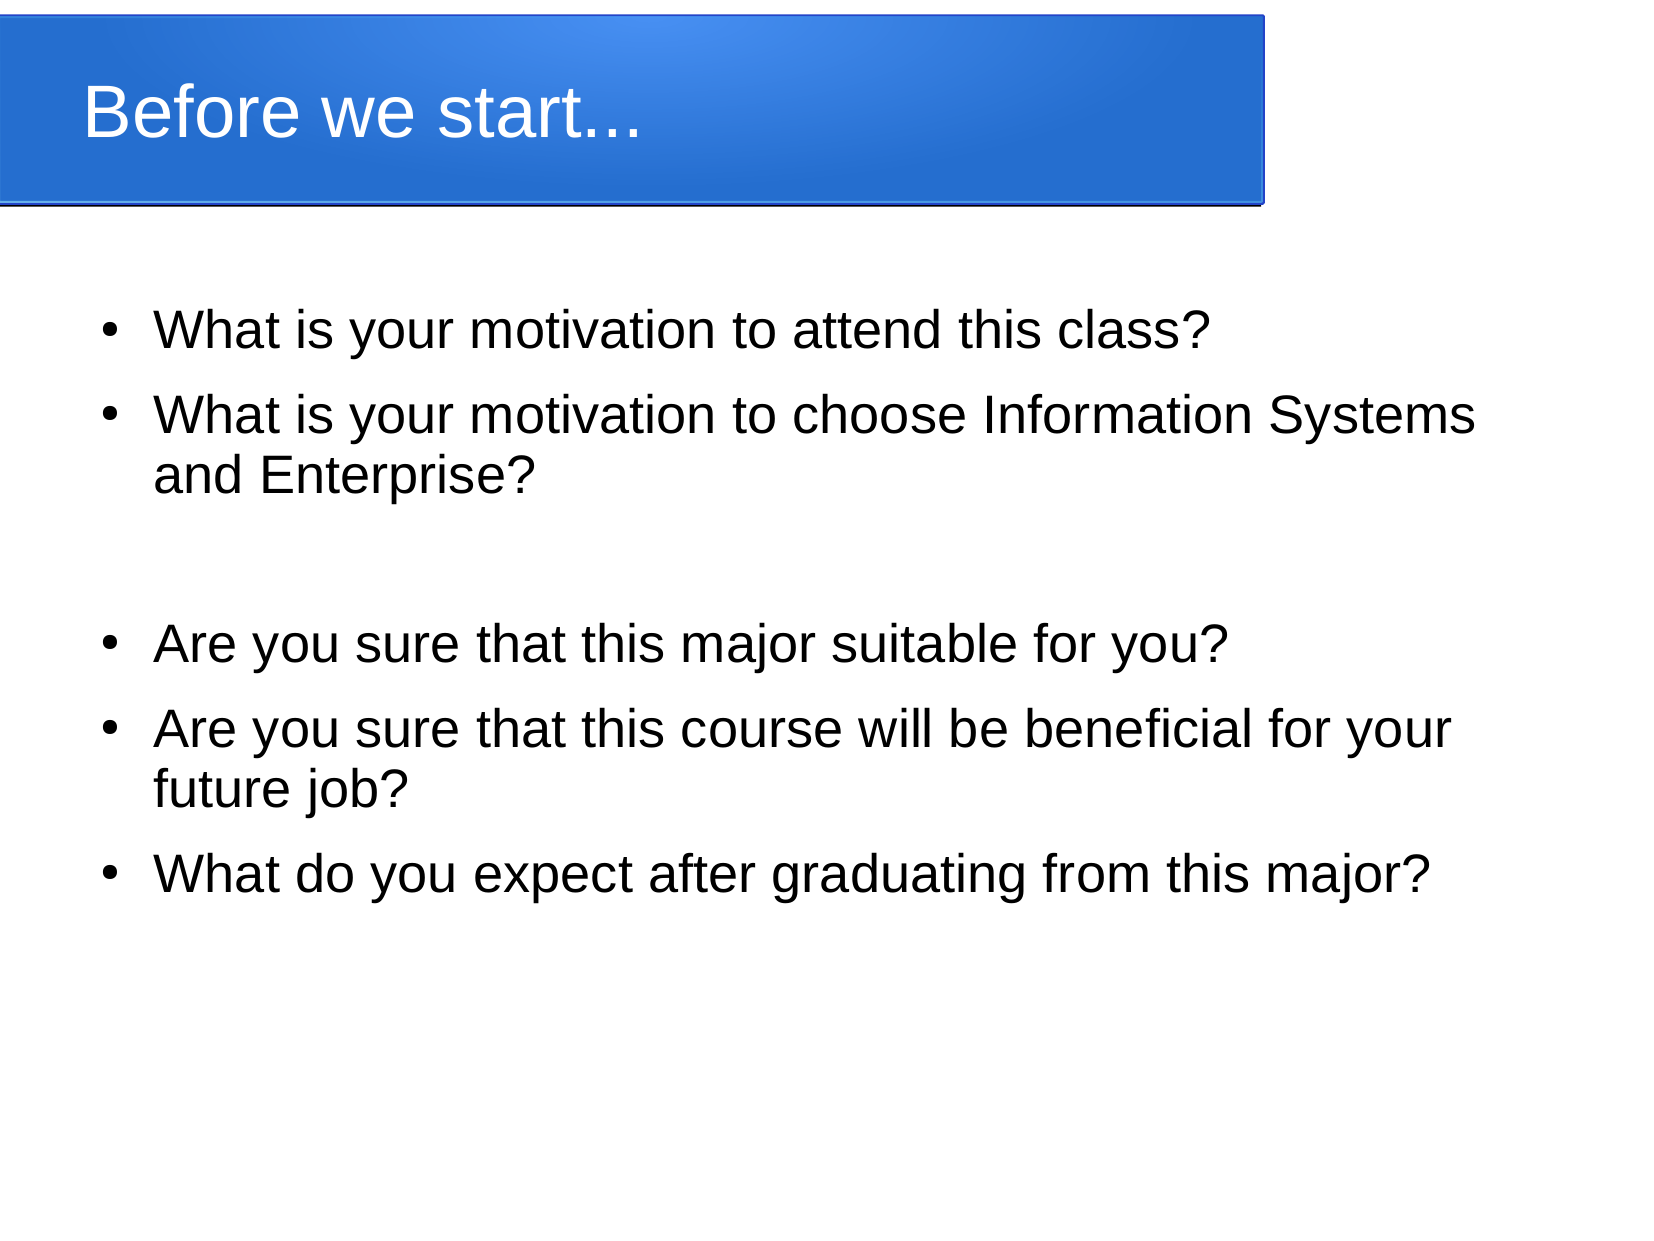

# Before we start...
What is your motivation to attend this class?
What is your motivation to choose Information Systems and Enterprise?
Are you sure that this major suitable for you?
Are you sure that this course will be beneficial for your future job?
What do you expect after graduating from this major?